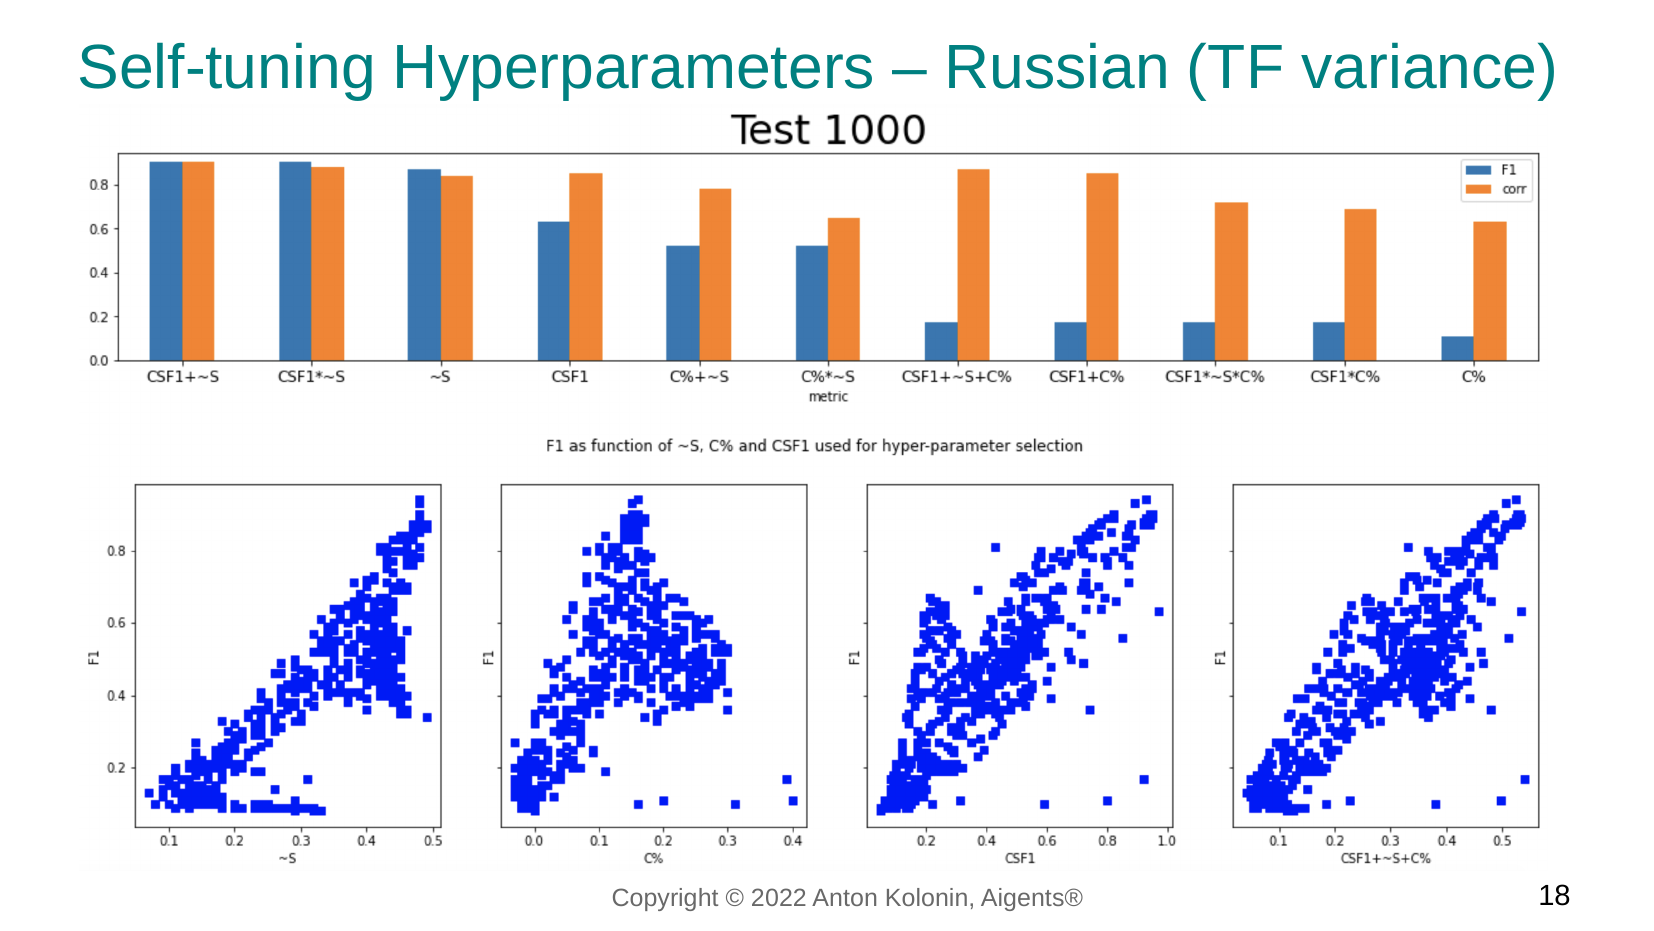

Self-tuning Hyperparameters – Russian (TF variance)
Copyright © 2022 Anton Kolonin, Aigents®
18